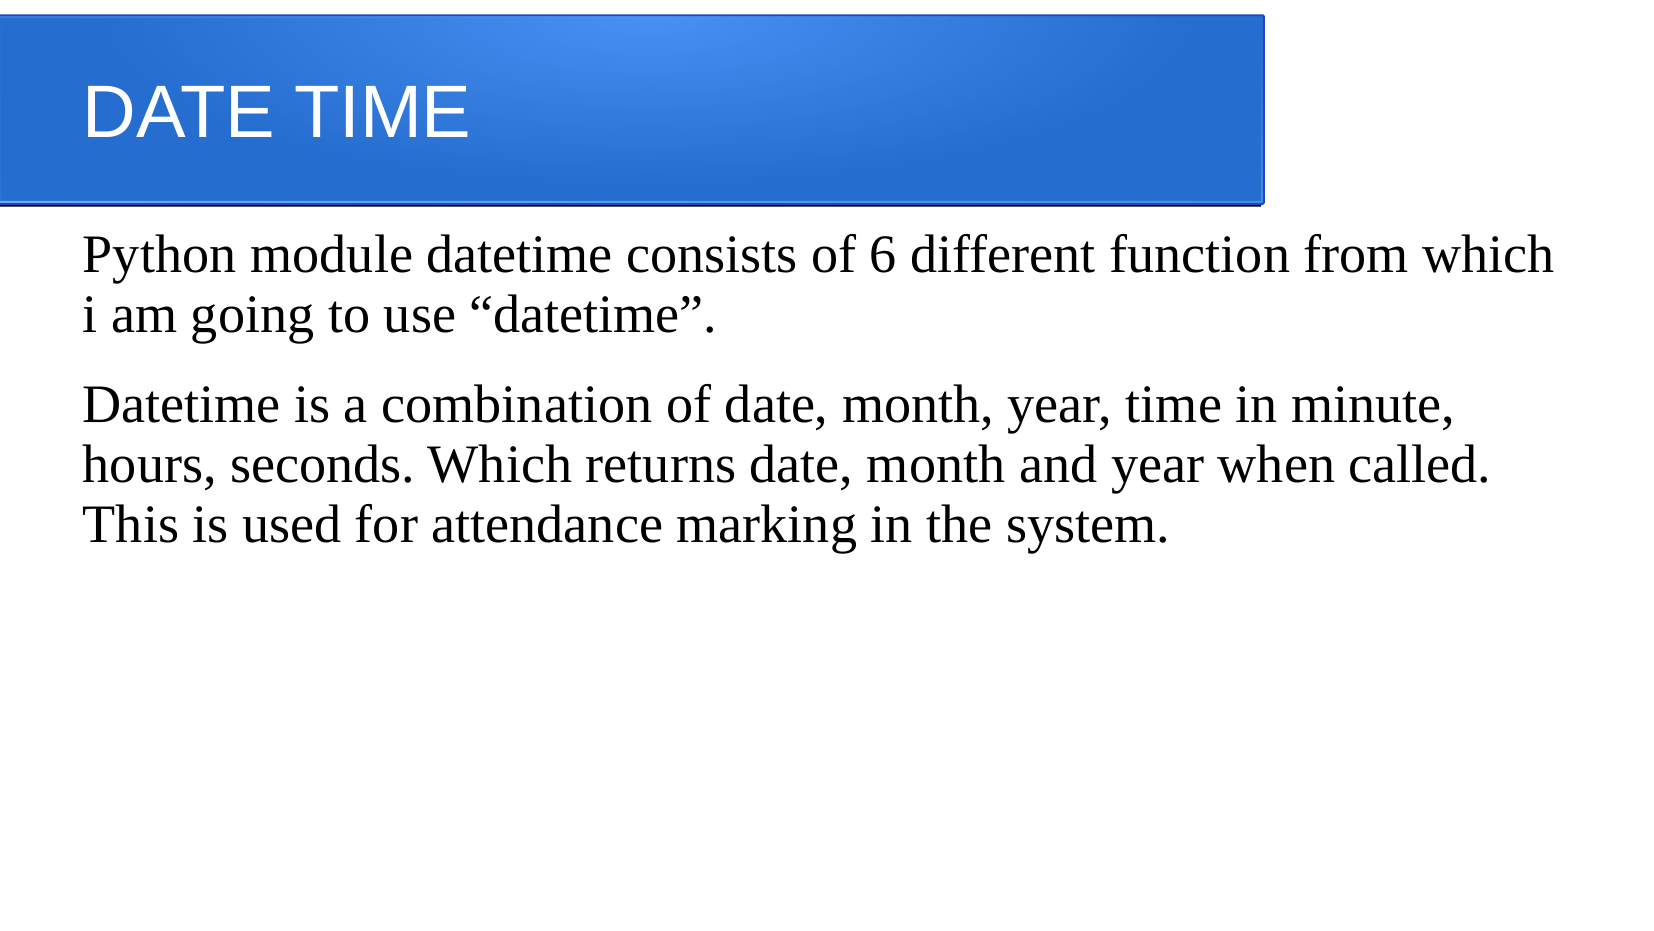

# DATE TIME
Python module datetime consists of 6 different function from which i am going to use “datetime”.
Datetime is a combination of date, month, year, time in minute, hours, seconds. Which returns date, month and year when called. This is used for attendance marking in the system.